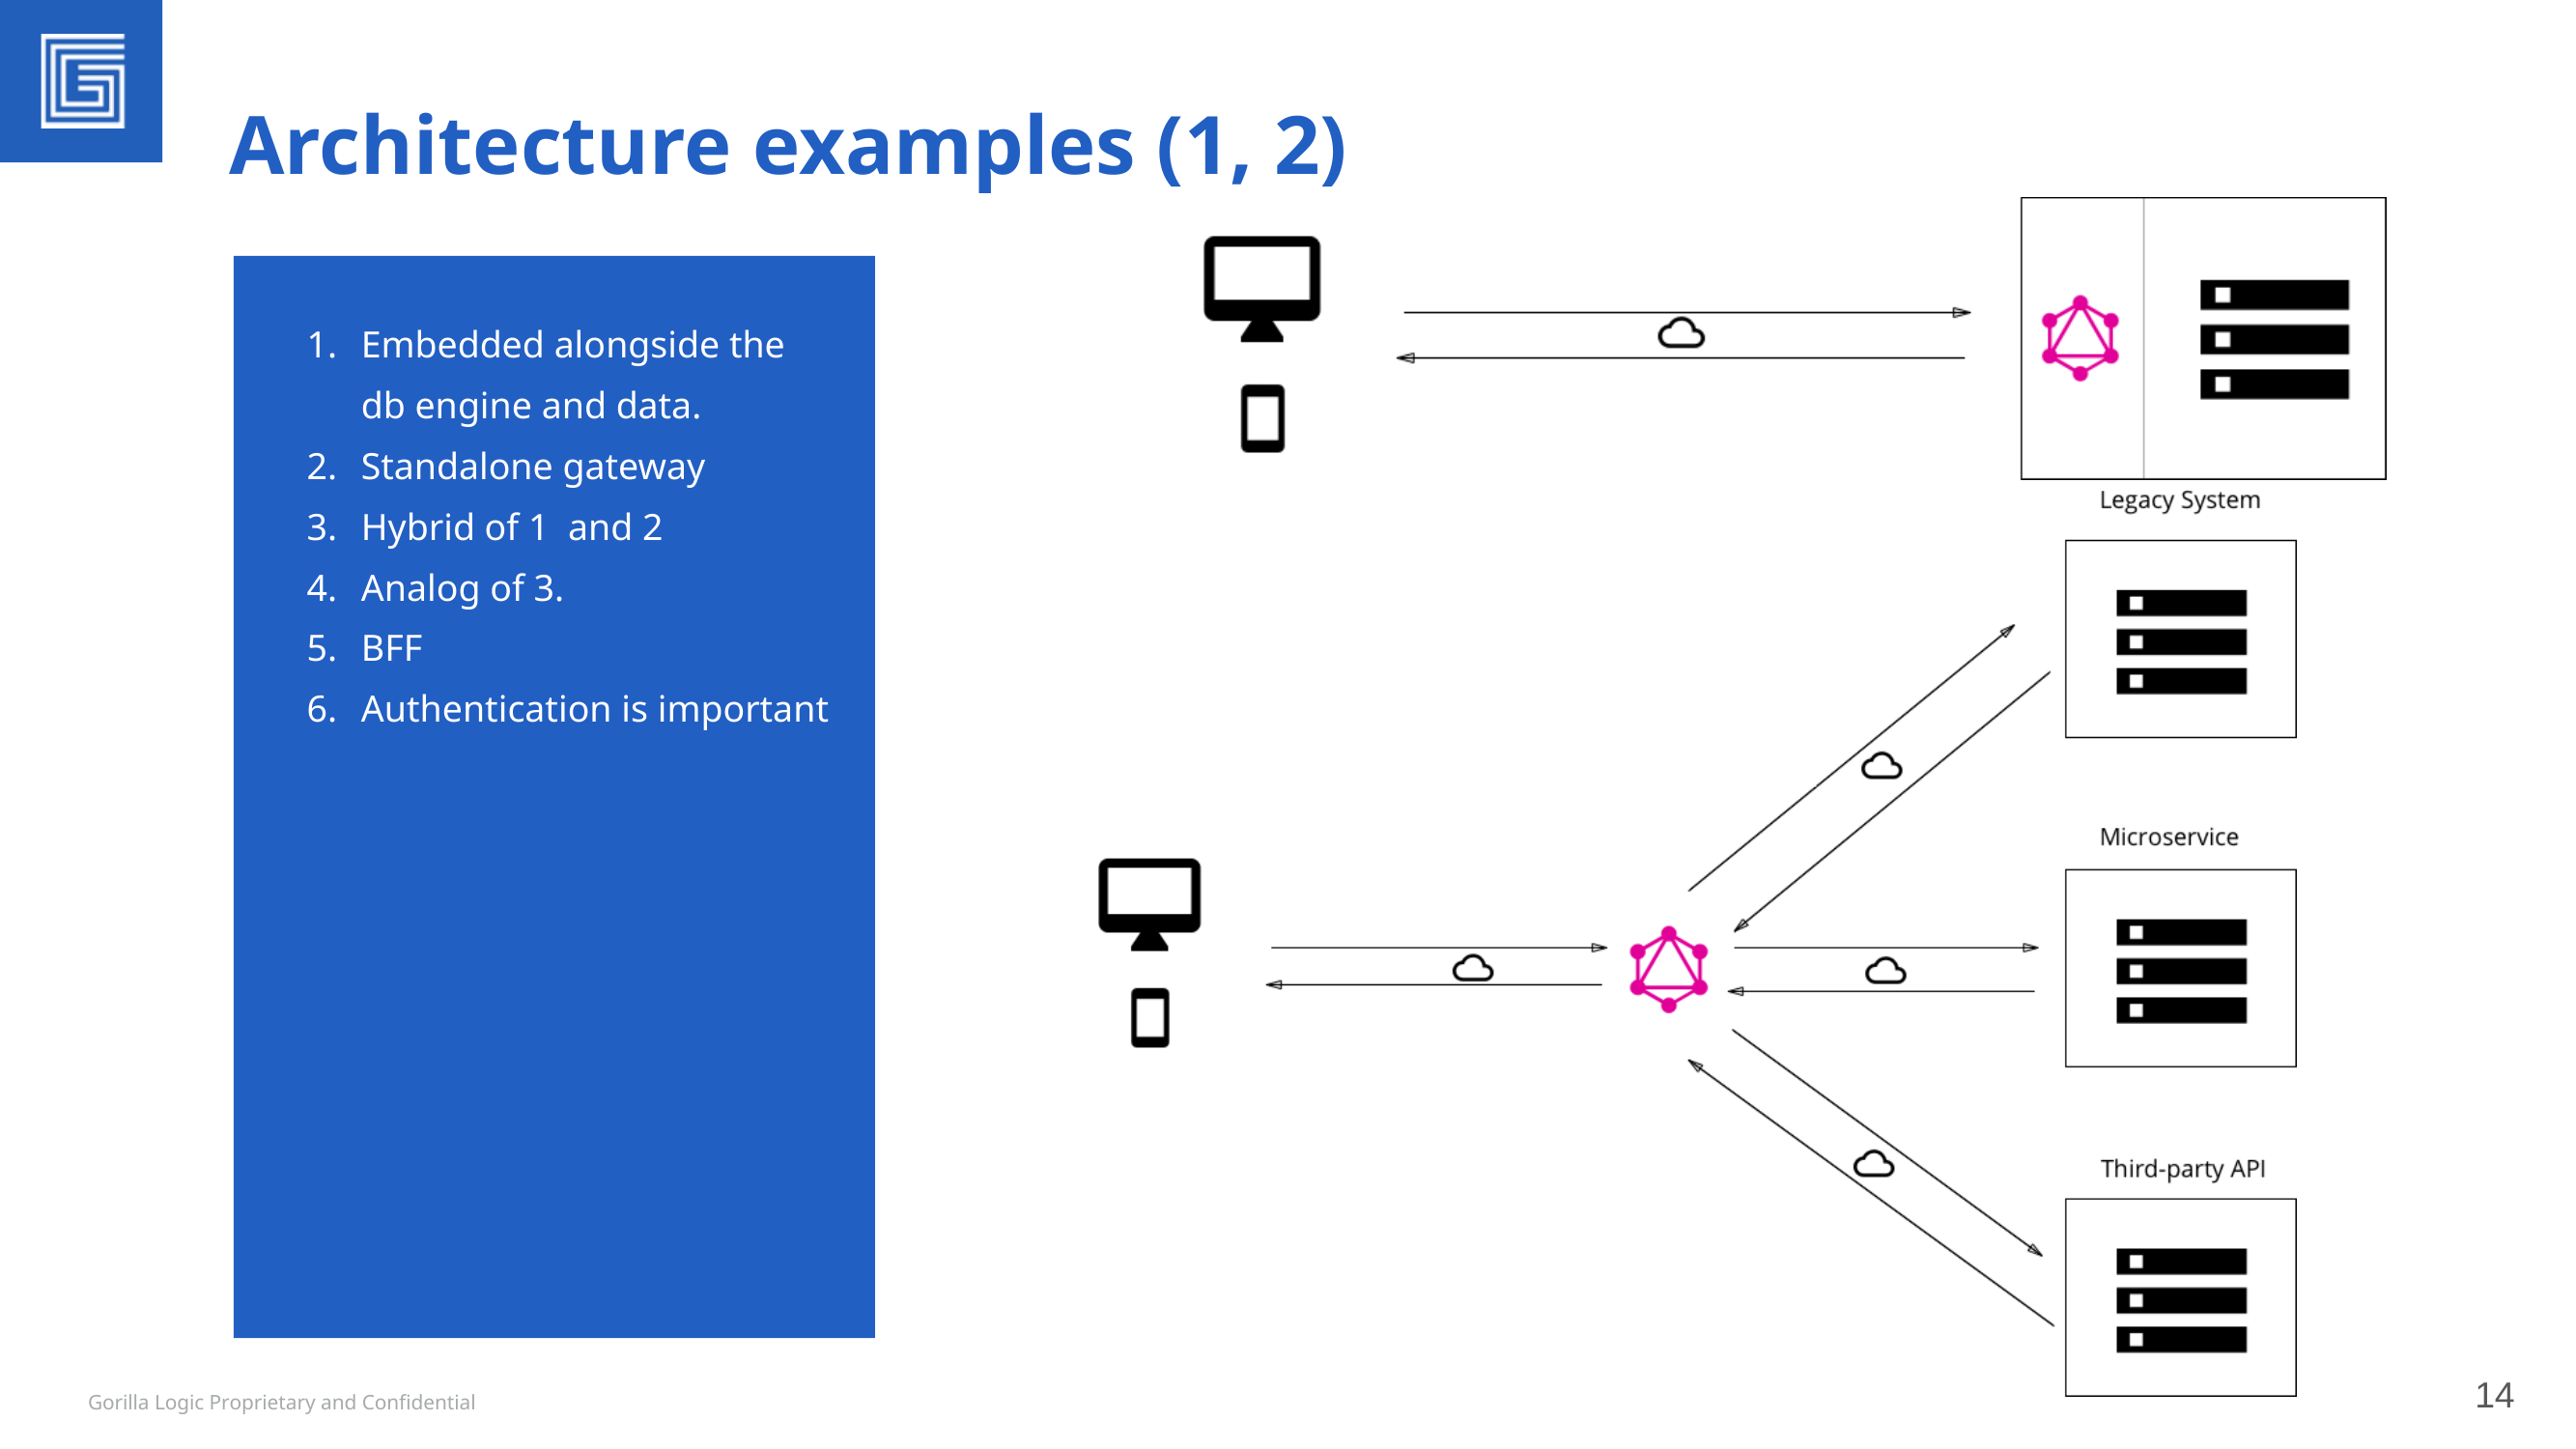

Architecture examples (1, 2)
Embedded alongside the db engine and data.
Standalone gateway
Hybrid of 1 and 2
Analog of 3.
BFF
Authentication is important